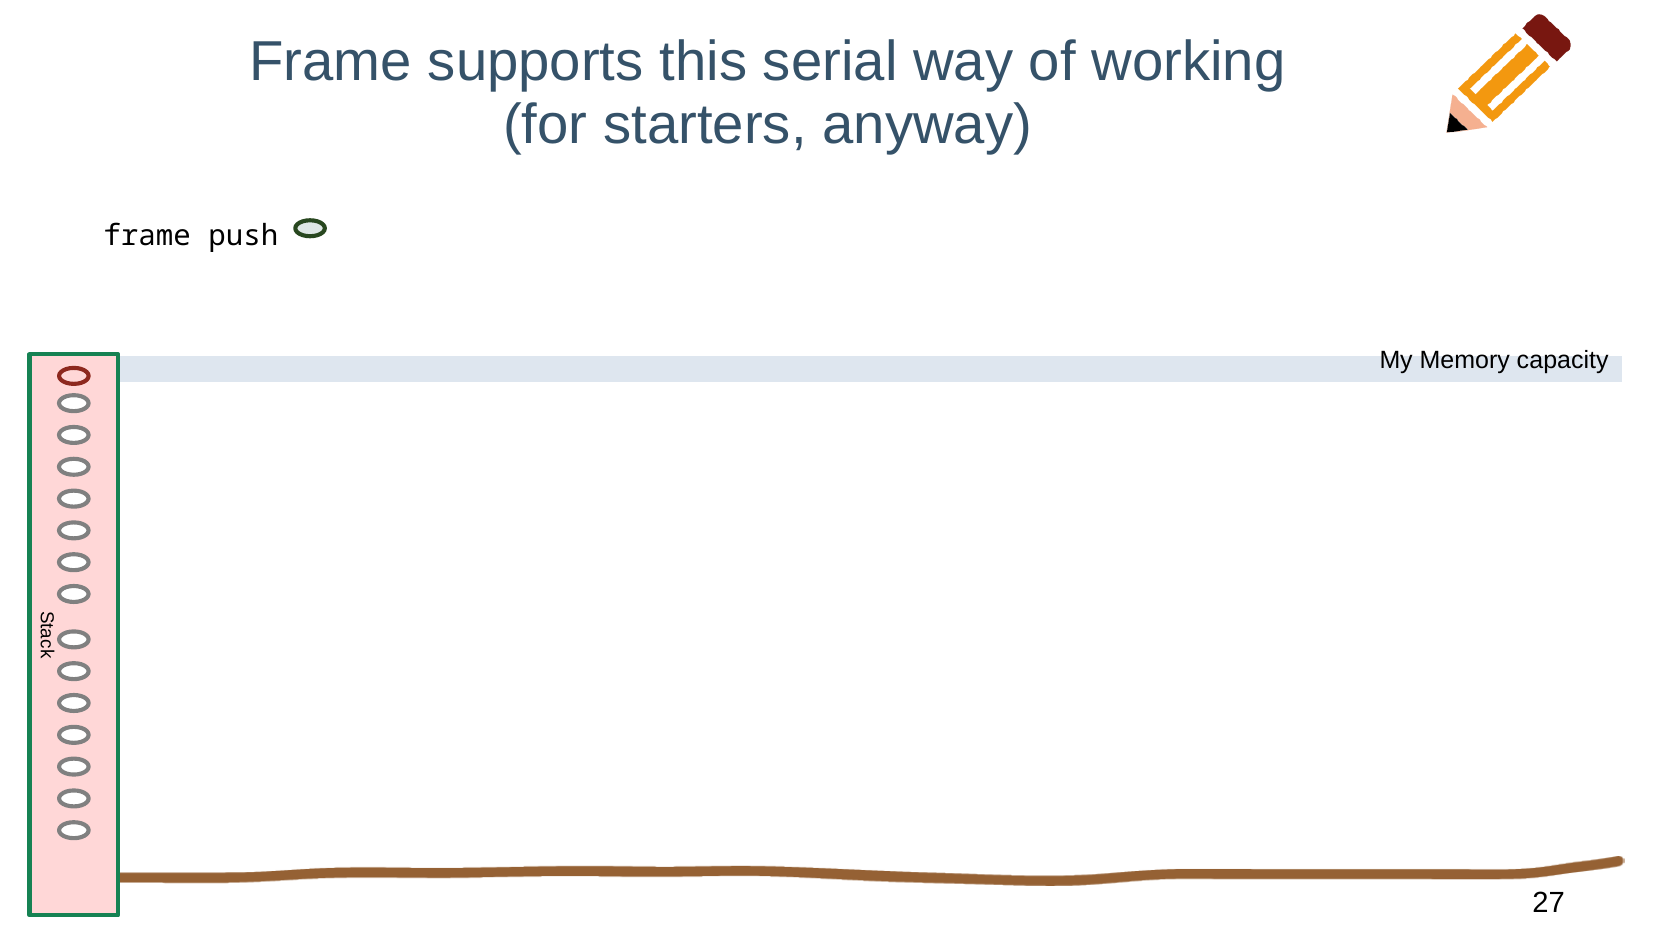

# Frame supports this serial way of working (for starters, anyway)
frame push
My Memory capacity
Stack
27